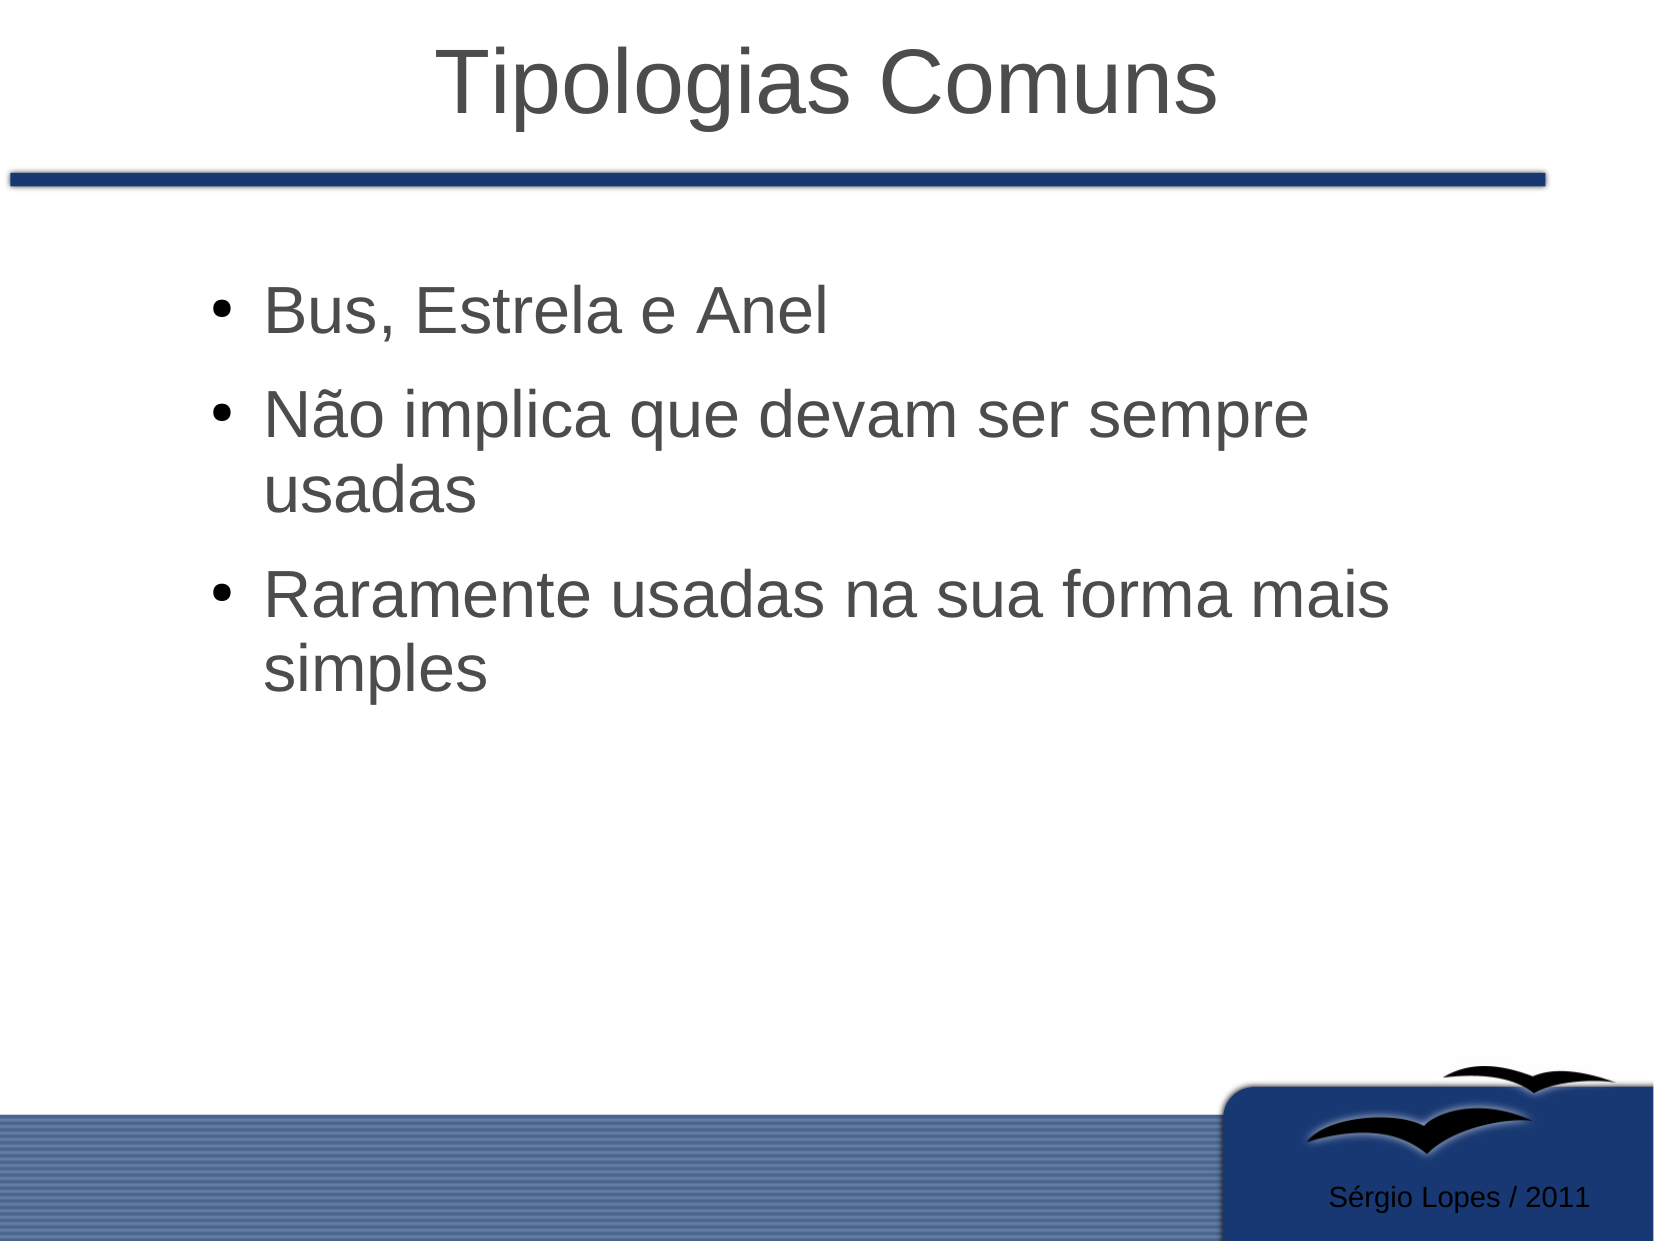

# Tipologias Comuns
Bus, Estrela e Anel
Não implica que devam ser sempre usadas
Raramente usadas na sua forma mais simples
Sérgio Lopes / 2011